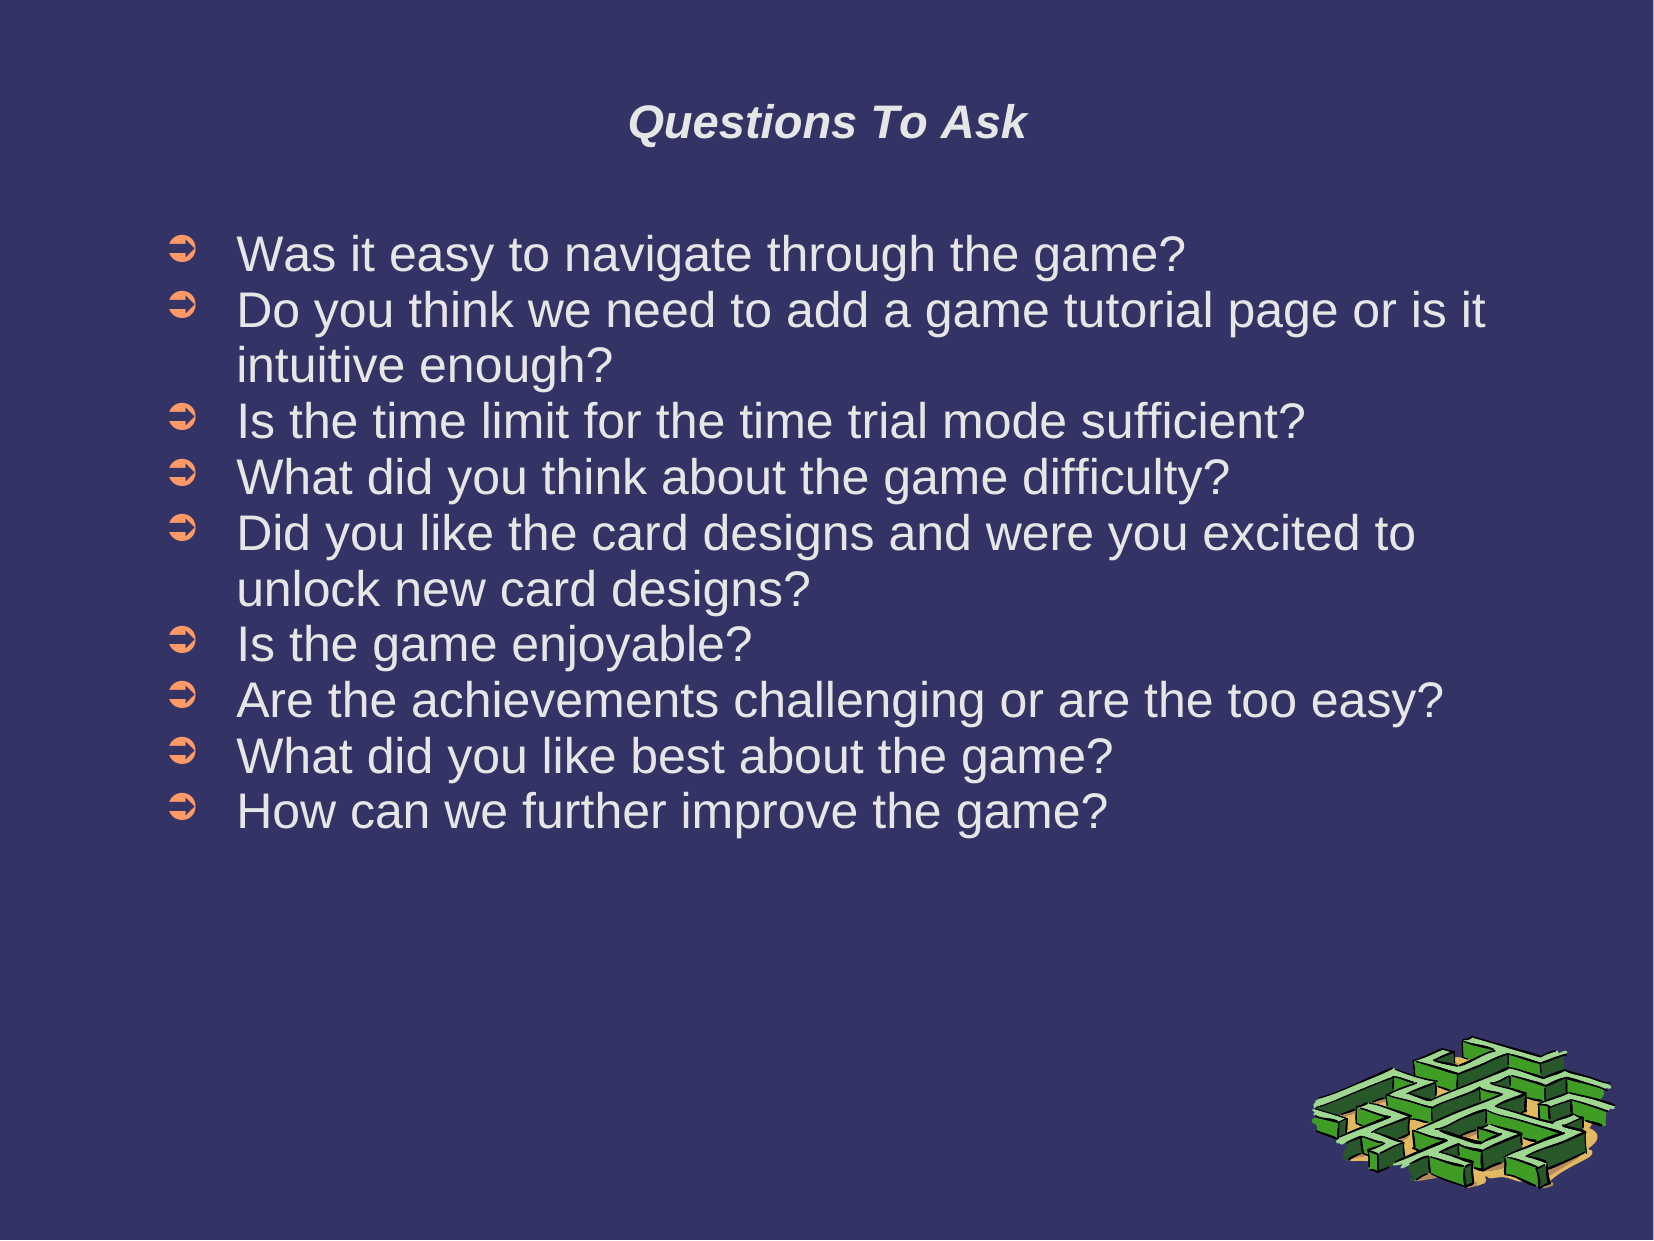

# Questions To Ask
Was it easy to navigate through the game?
Do you think we need to add a game tutorial page or is it intuitive enough?
Is the time limit for the time trial mode sufficient?
What did you think about the game difficulty?
Did you like the card designs and were you excited to unlock new card designs?
Is the game enjoyable?
Are the achievements challenging or are the too easy?
What did you like best about the game?
How can we further improve the game?